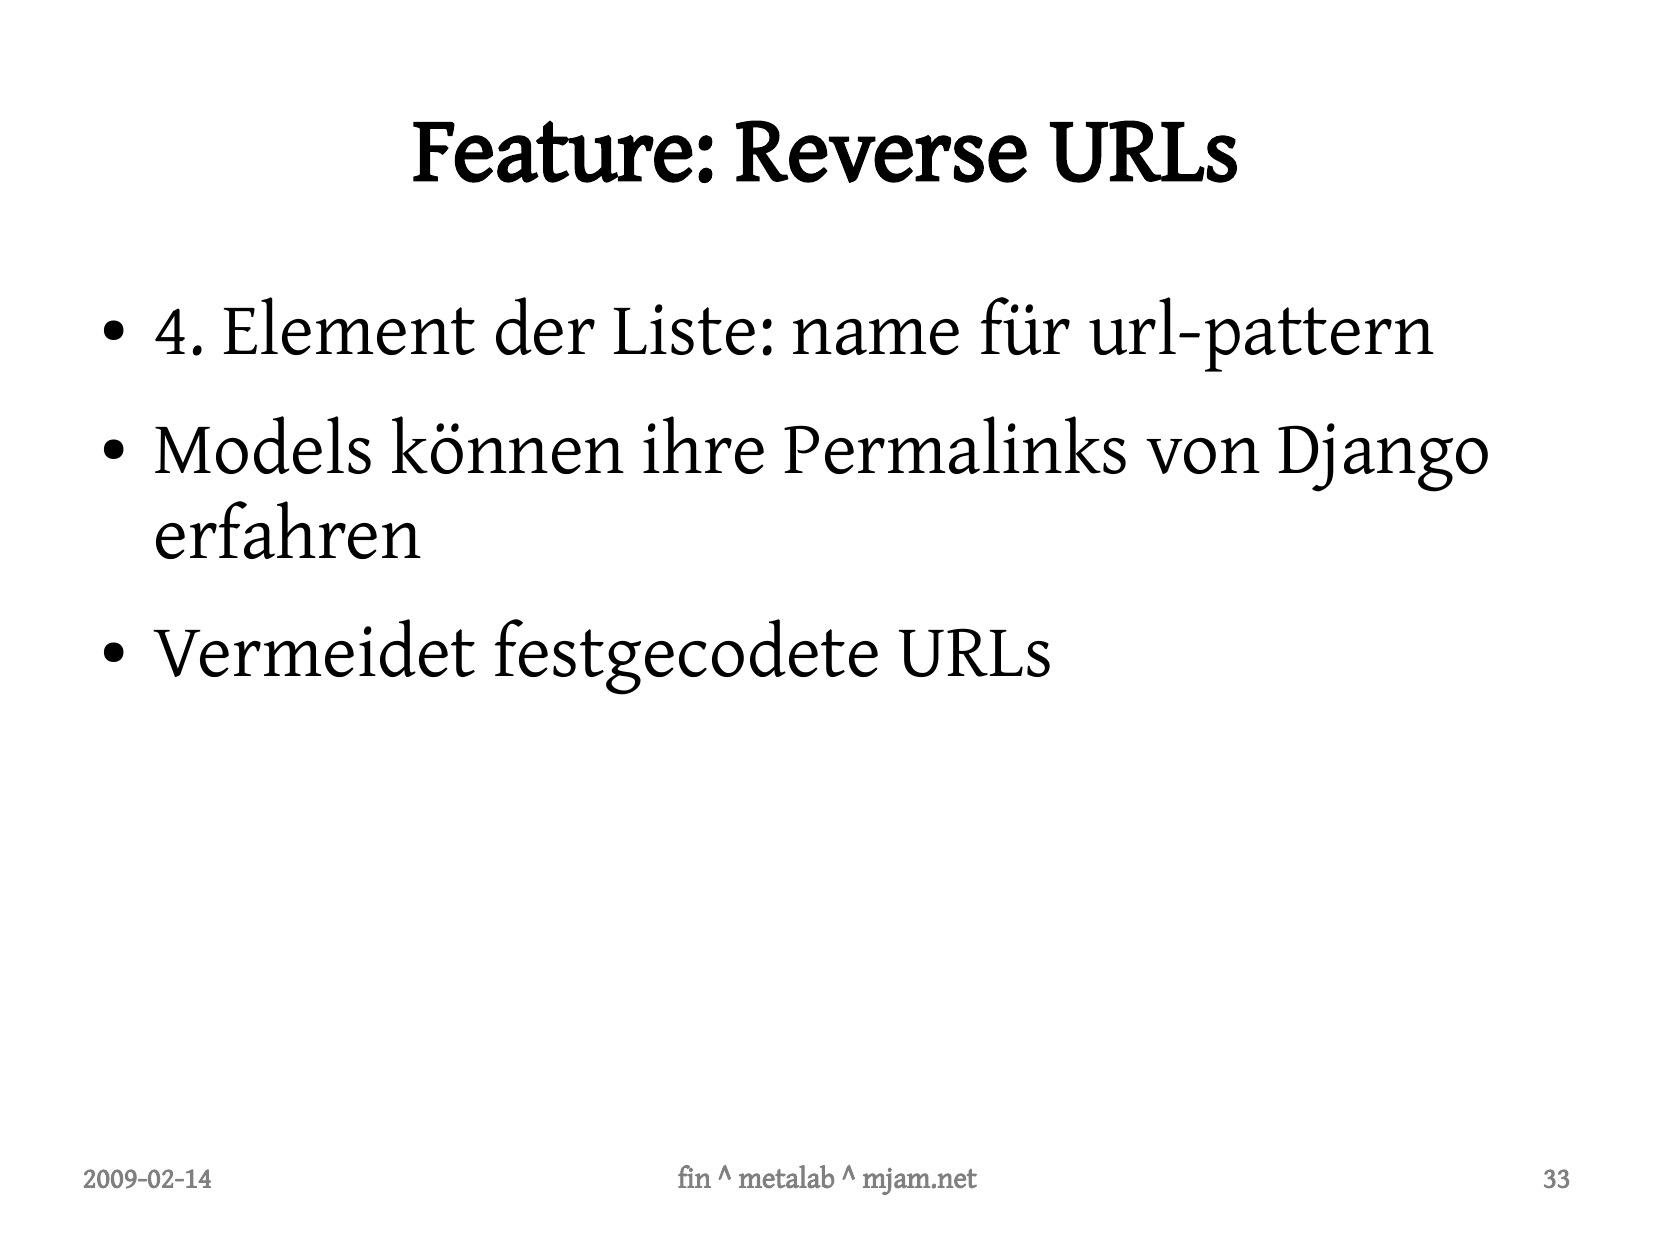

# Feature: Reverse URLs
4. Element der Liste: name für url-pattern
Models können ihre Permalinks von Django erfahren
Vermeidet festgecodete URLs
2009-02-14
fin ^ metalab ^ mjam.net
33